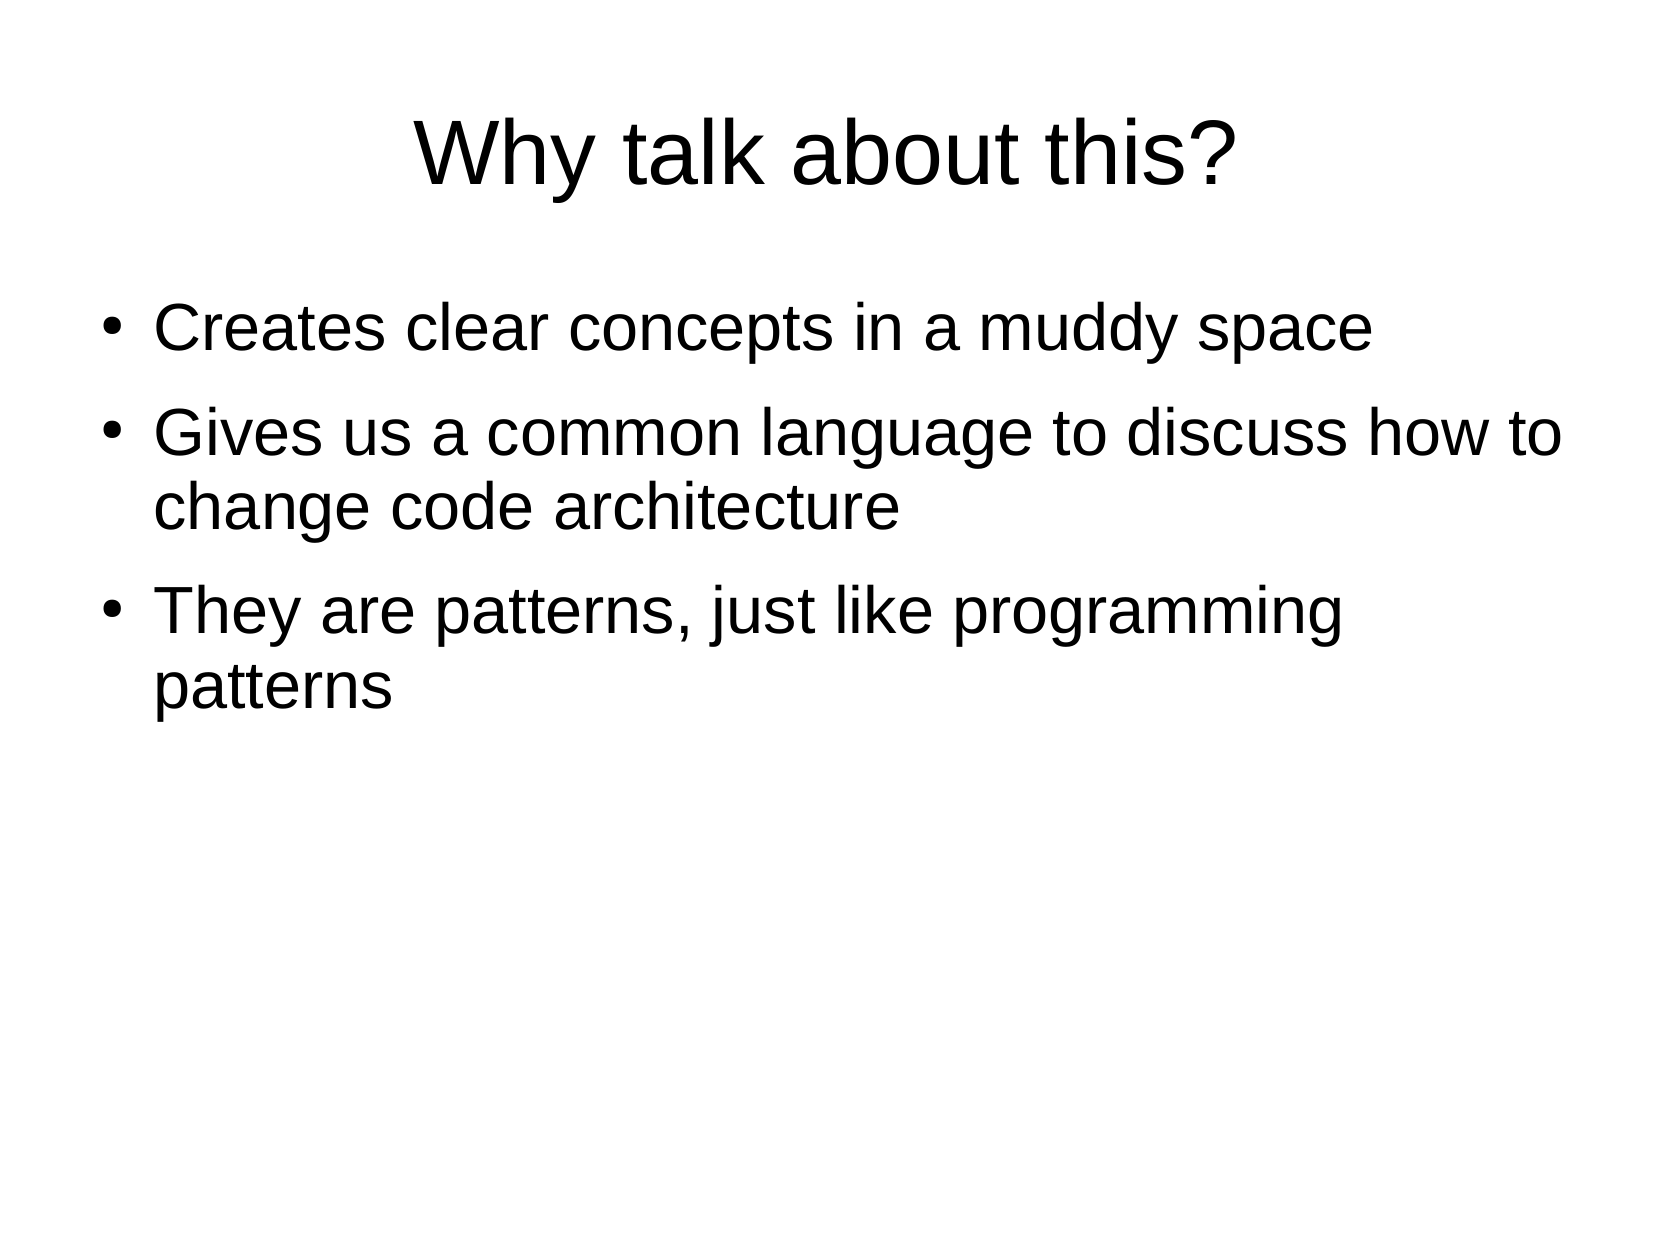

# Why talk about this?
Creates clear concepts in a muddy space
Gives us a common language to discuss how to change code architecture
They are patterns, just like programming patterns